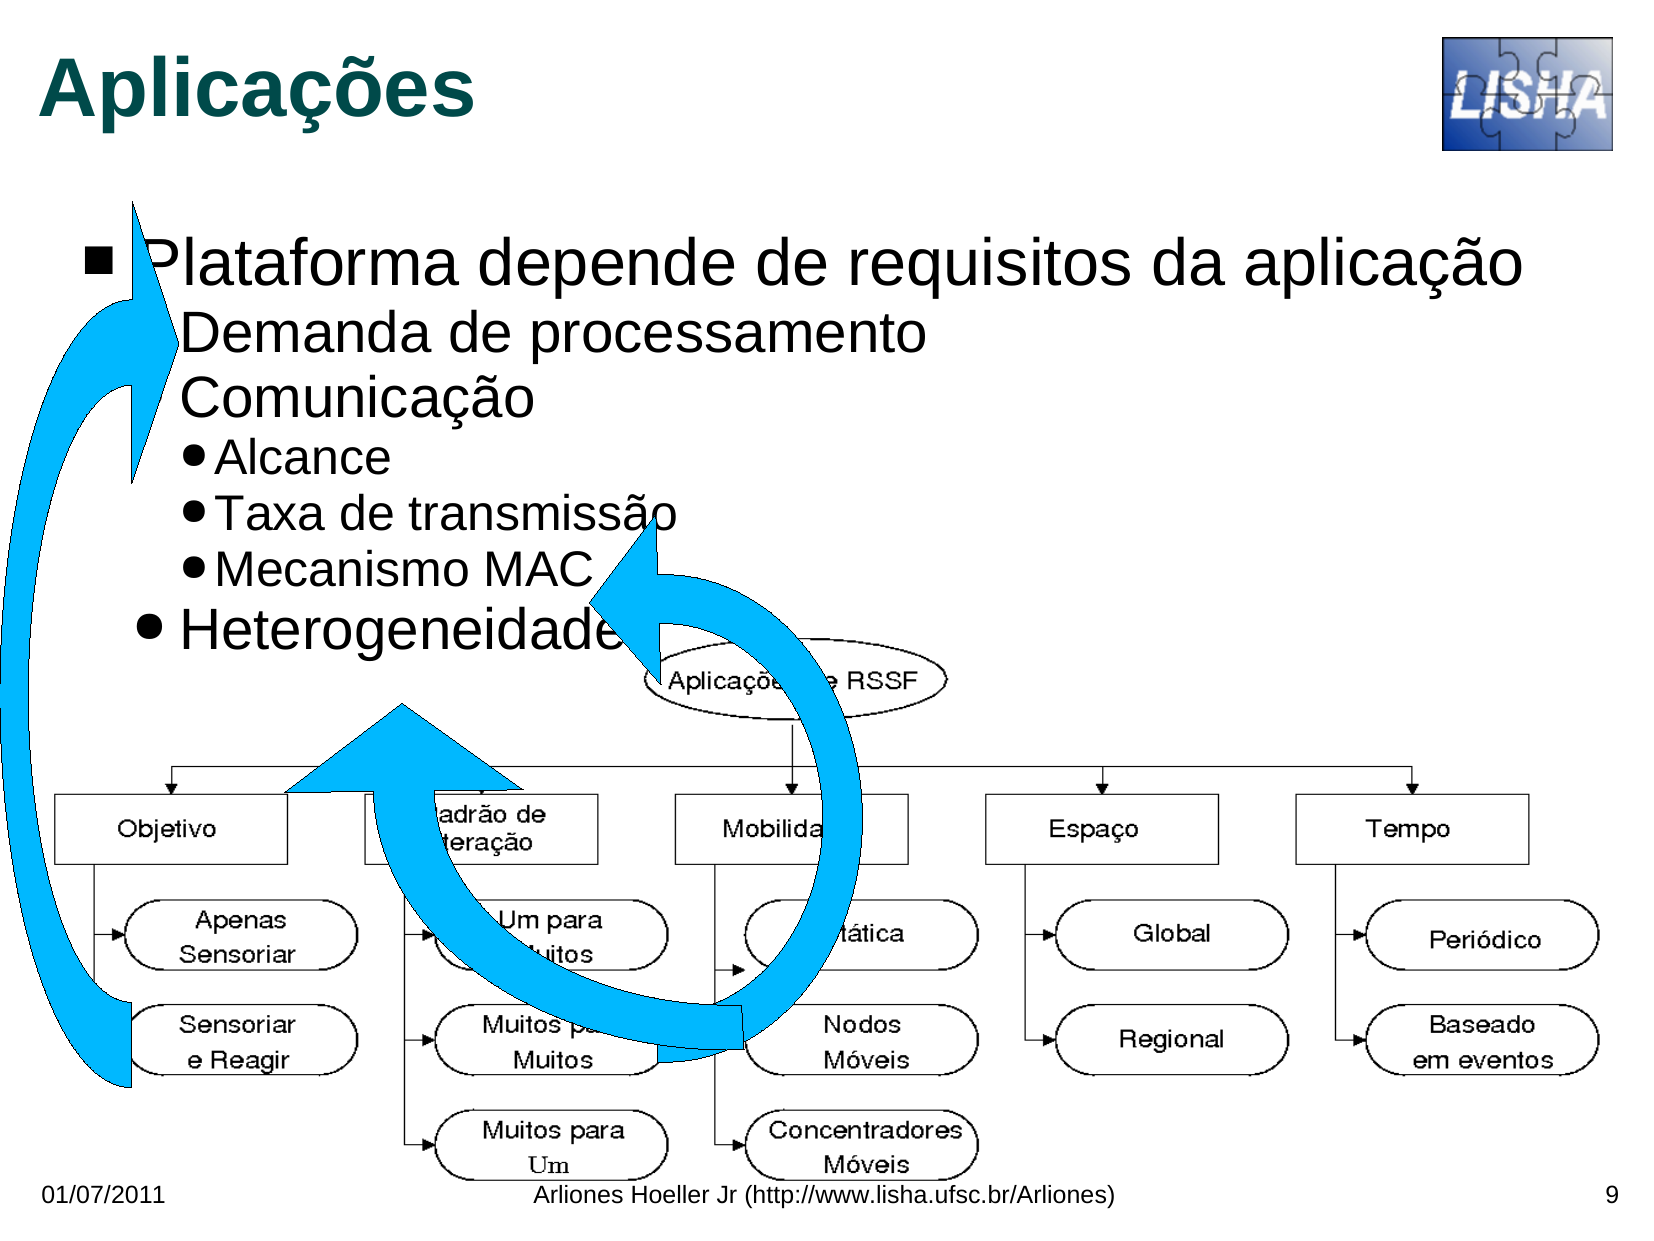

# Aplicações
Plataforma depende de requisitos da aplicação
Demanda de processamento
Comunicação
Alcance
Taxa de transmissão
Mecanismo MAC
Heterogeneidade